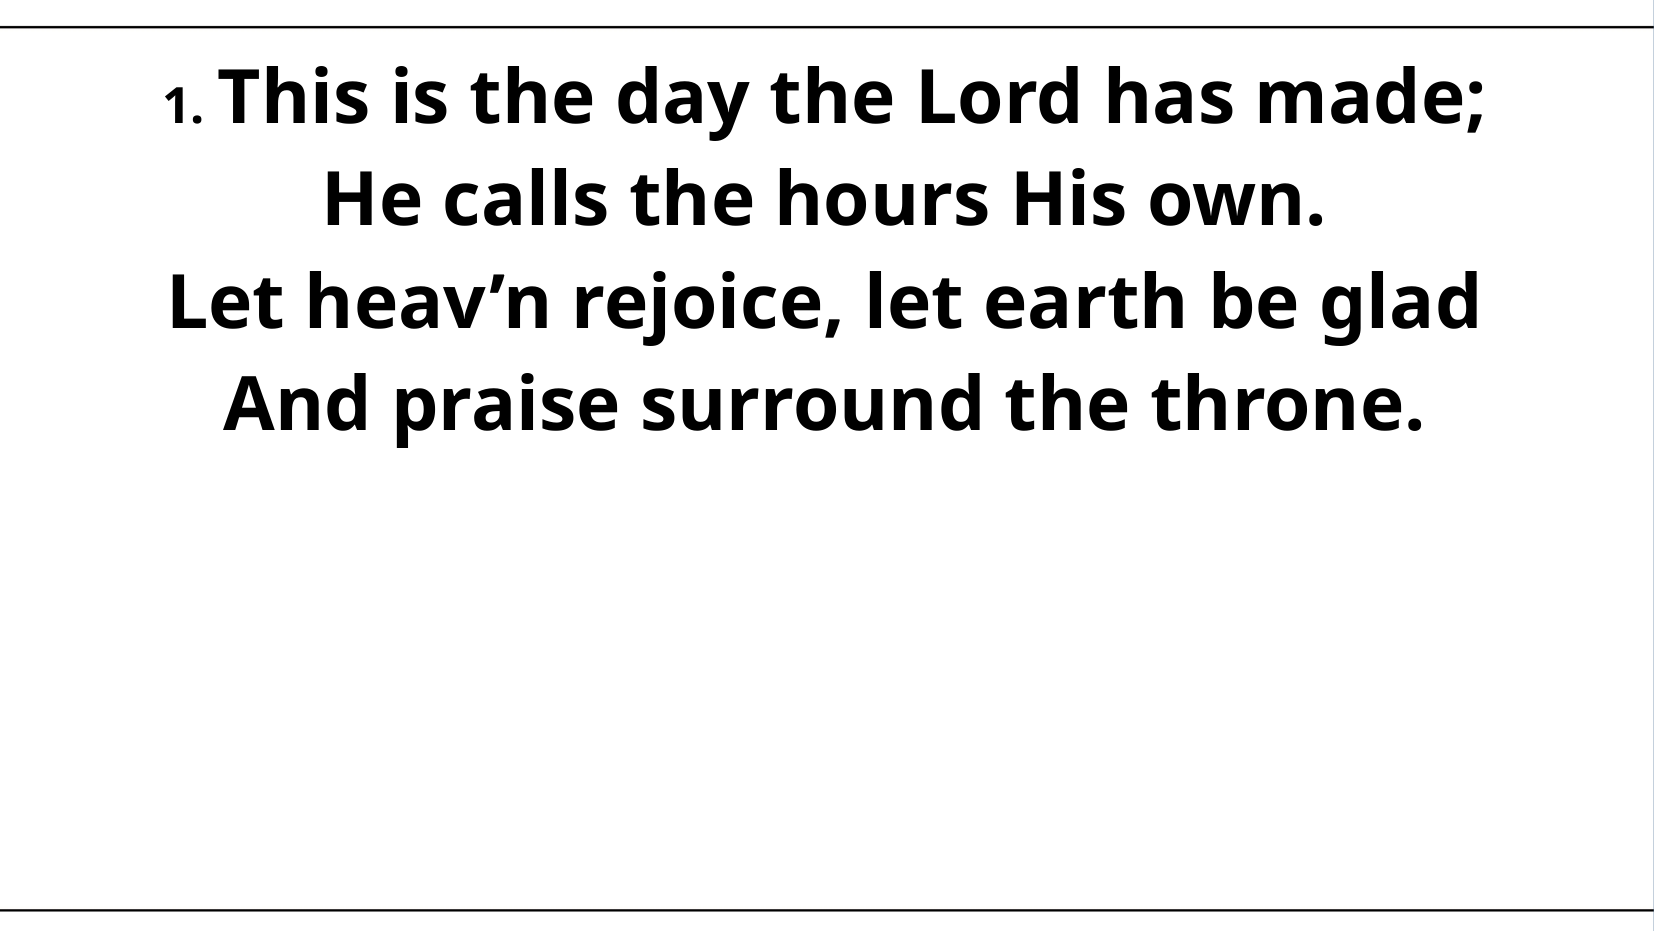

1. This is the day the Lord has made;
He calls the hours His own.
Let heav’n rejoice, let earth be glad
And praise surround the throne.